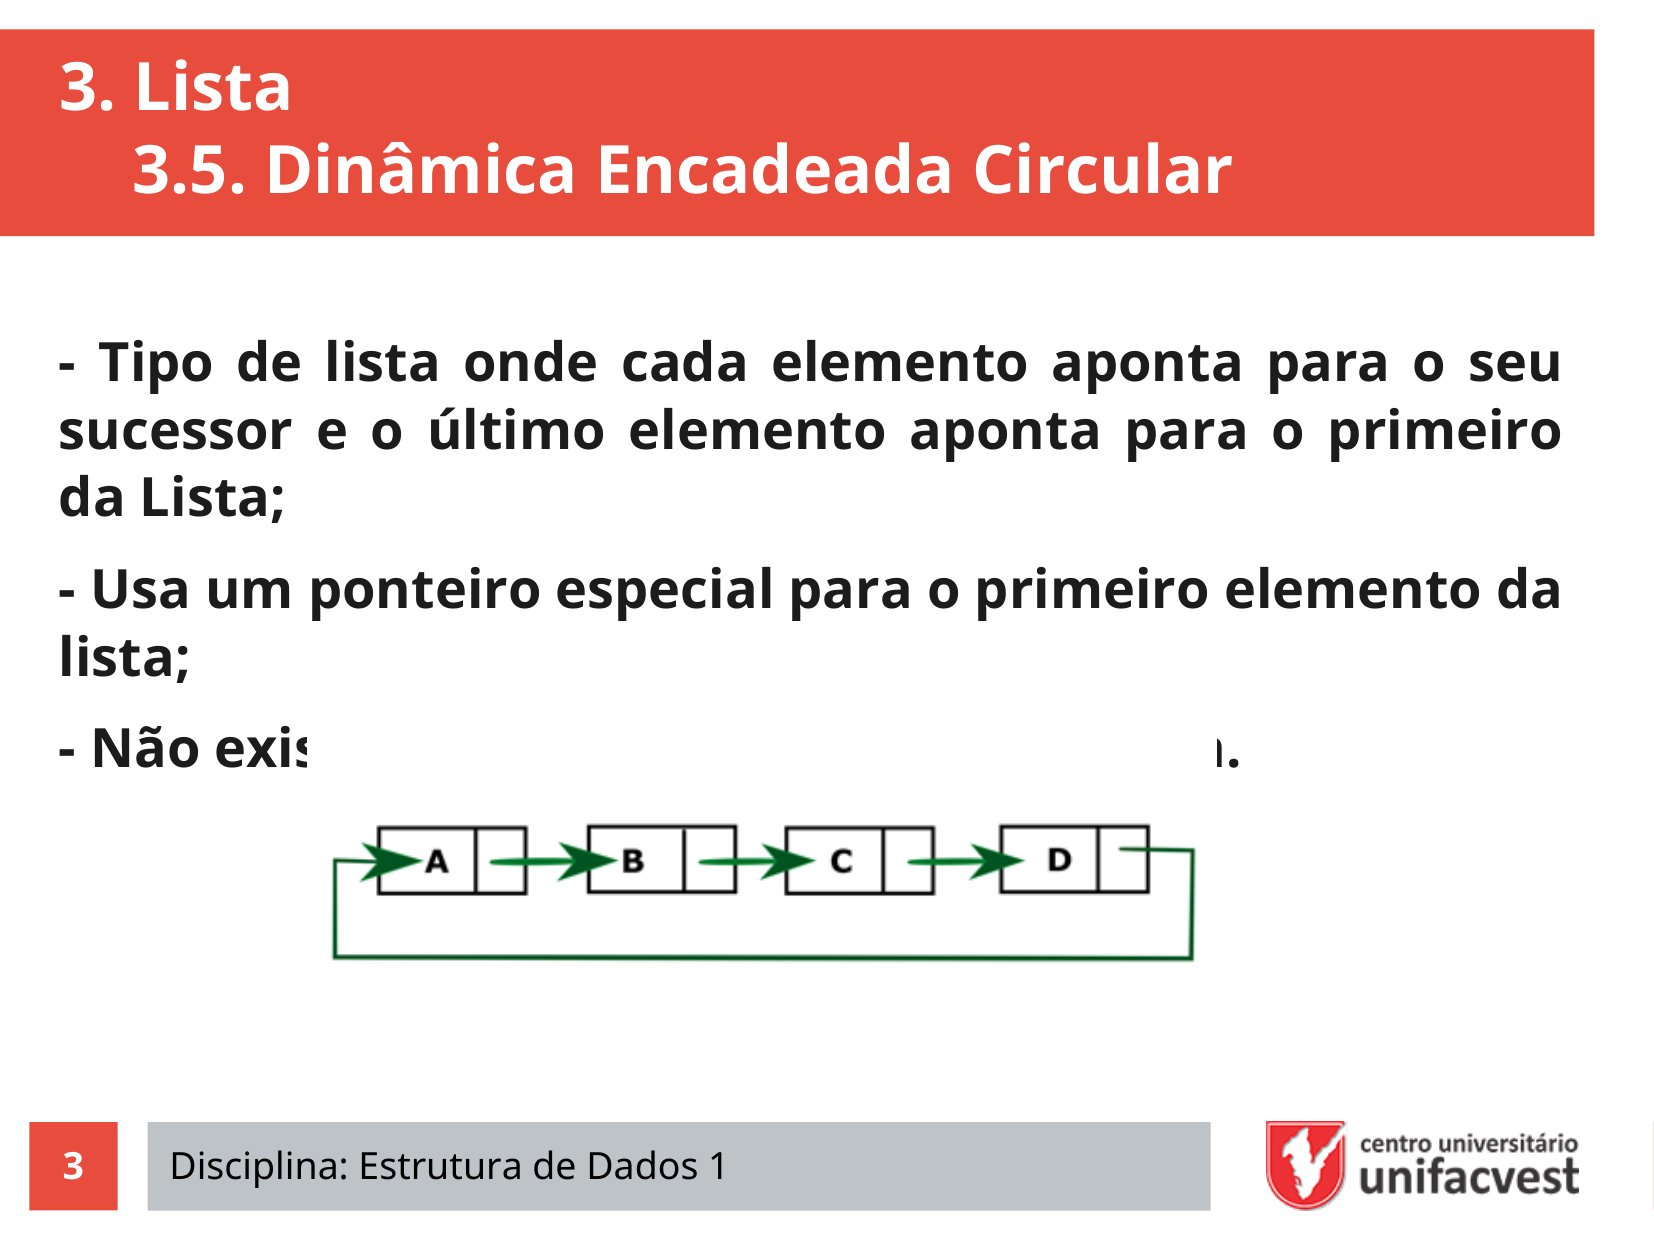

# 3. Lista 3.5. Dinâmica Encadeada Circular
- Tipo de lista onde cada elemento aponta para o seu sucessor e o último elemento aponta para o primeiro da Lista;
- Usa um ponteiro especial para o primeiro elemento da lista;
- Não existe uma indicação de final da Lista.
3
Disciplina: Estrutura de Dados 1